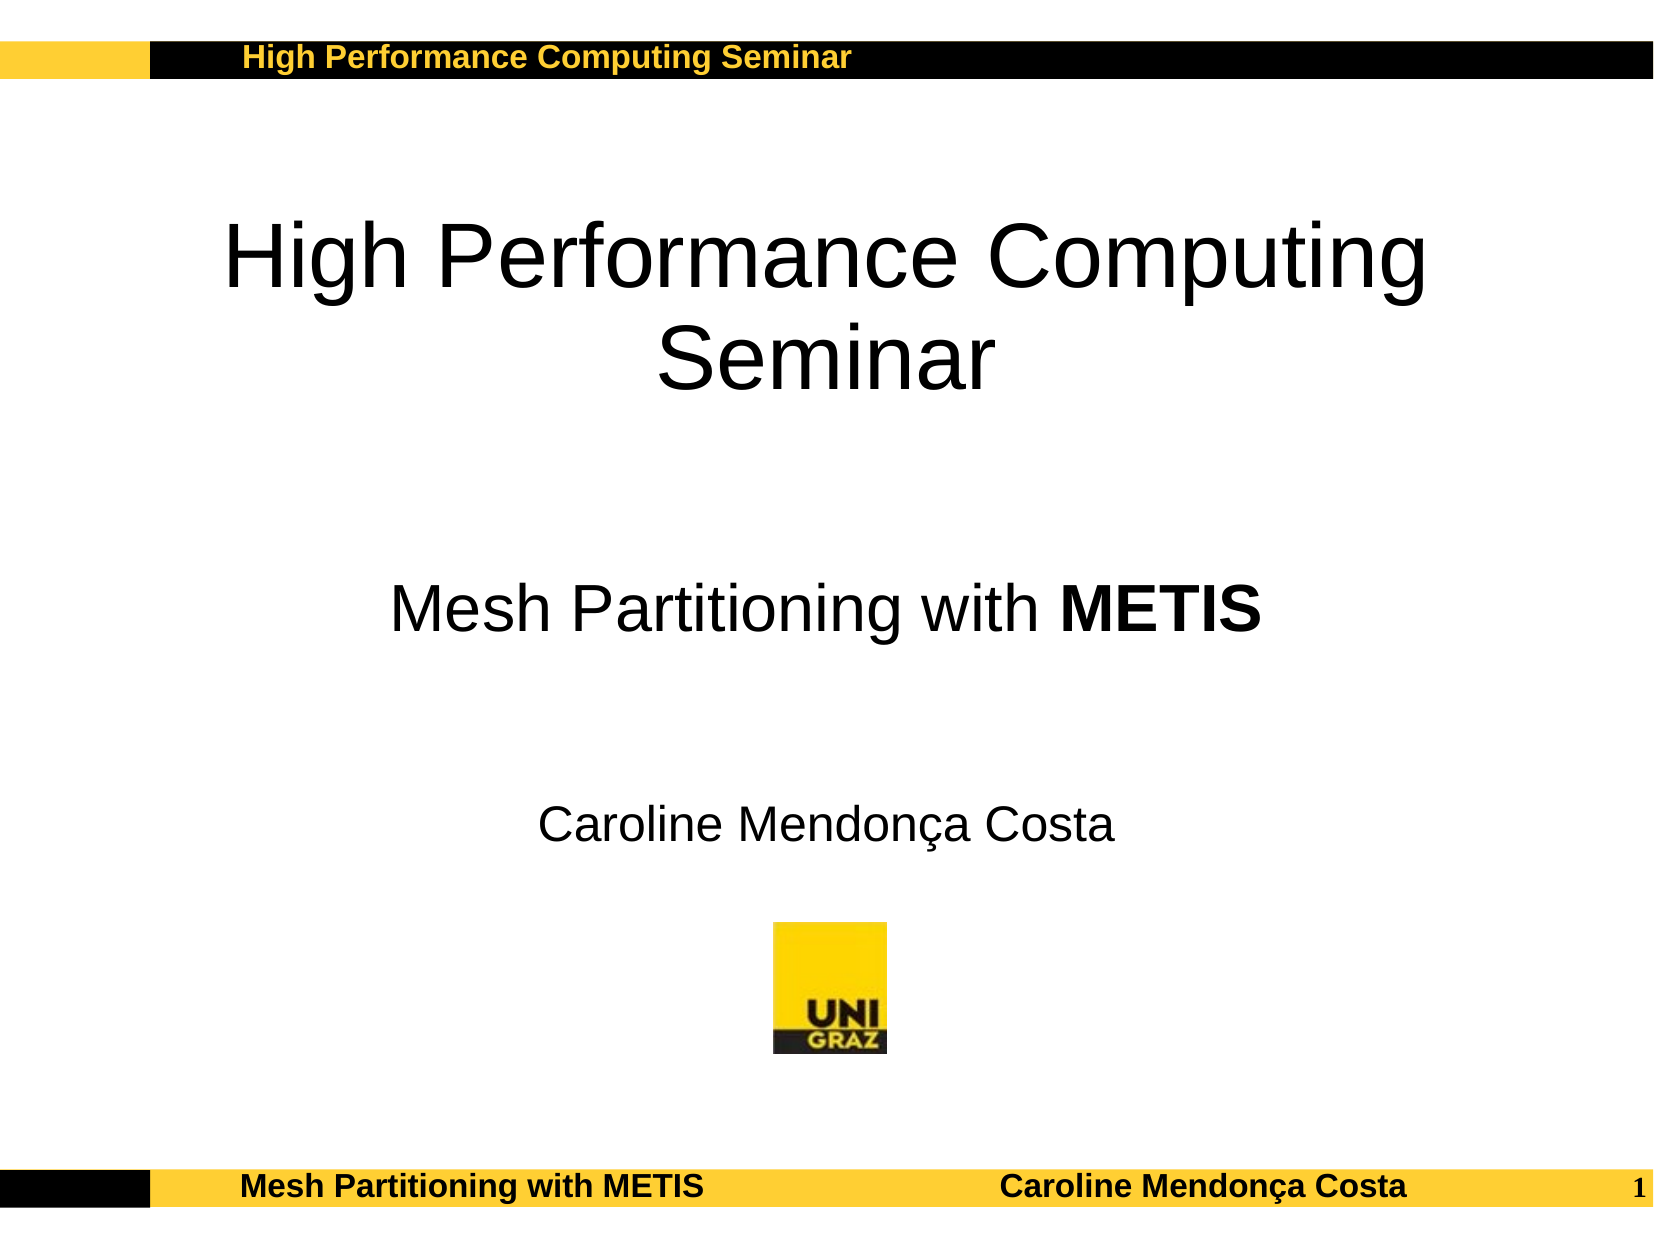

High Performance Computing Seminar
# Mesh Partitioning with METIS
Caroline Mendonça Costa
1